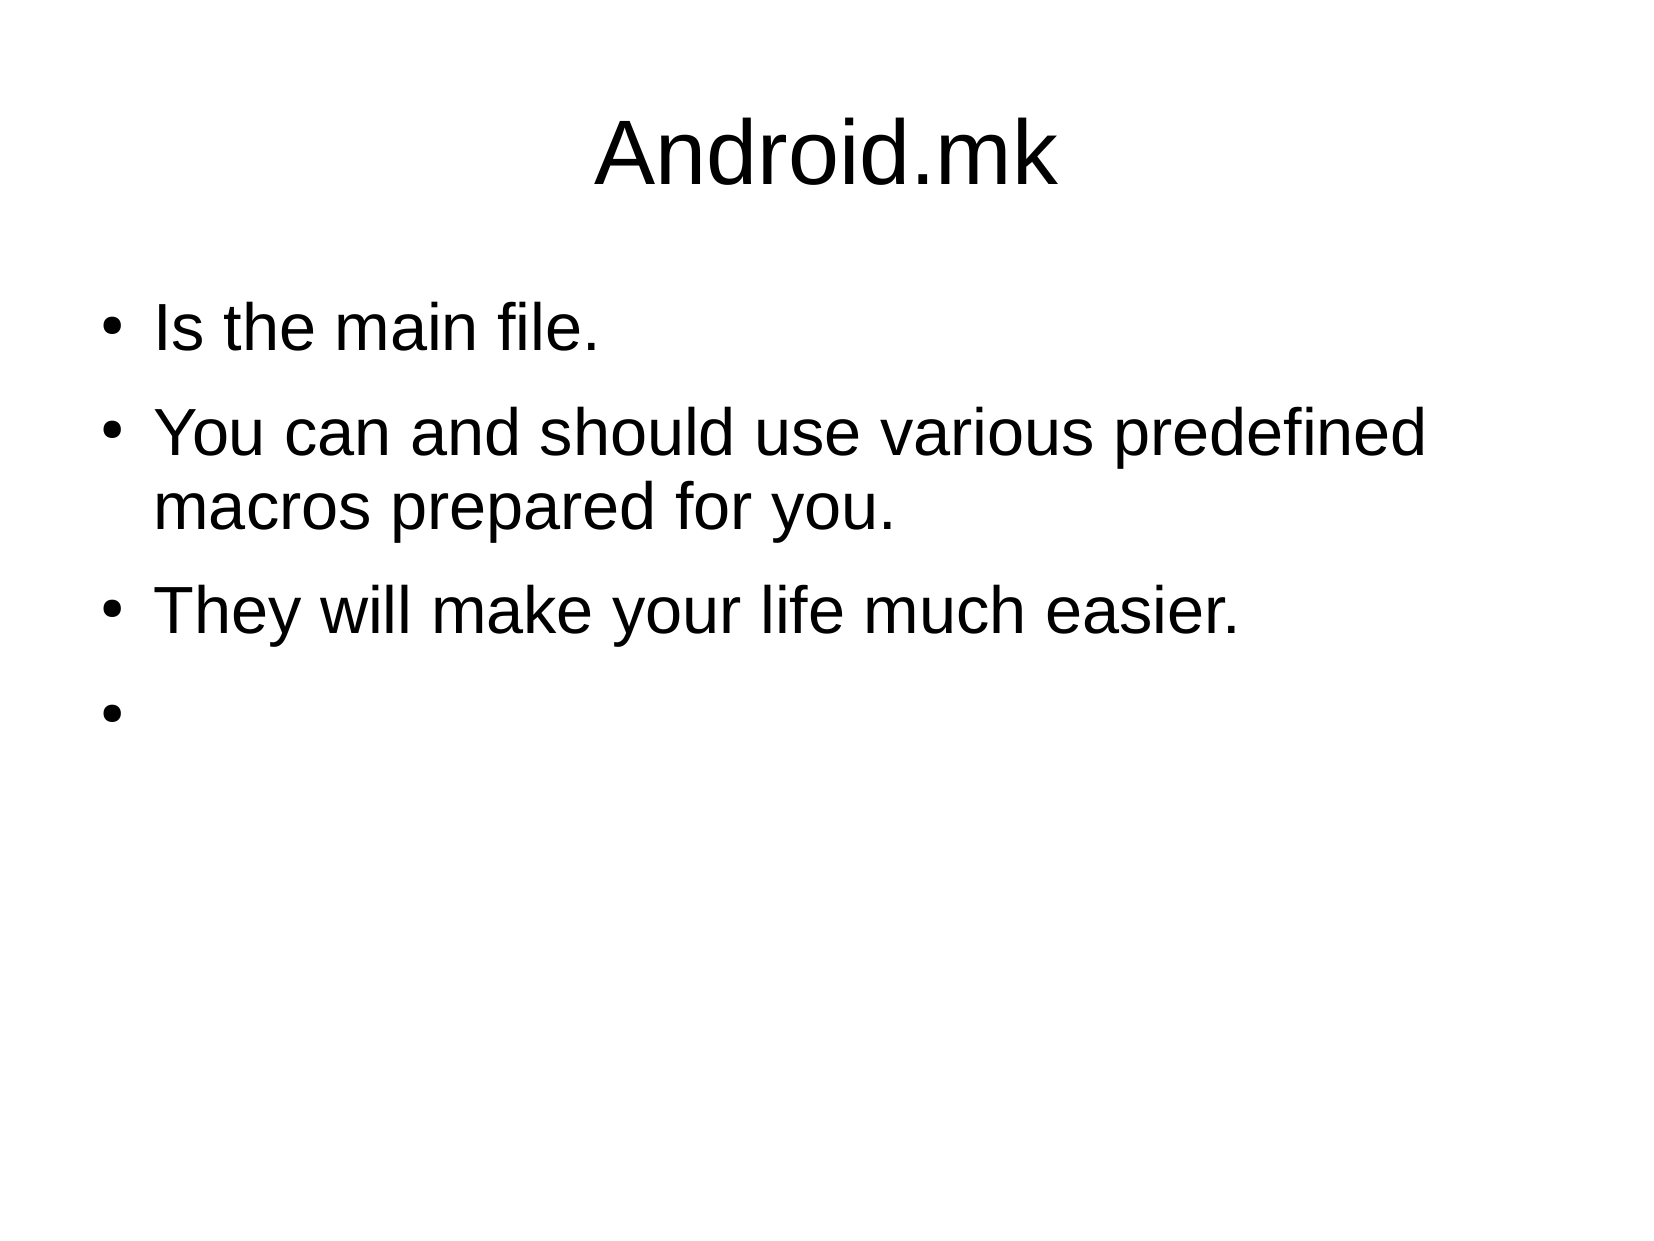

# Android.mk
Is the main file.
You can and should use various predefined macros prepared for you.
They will make your life much easier.